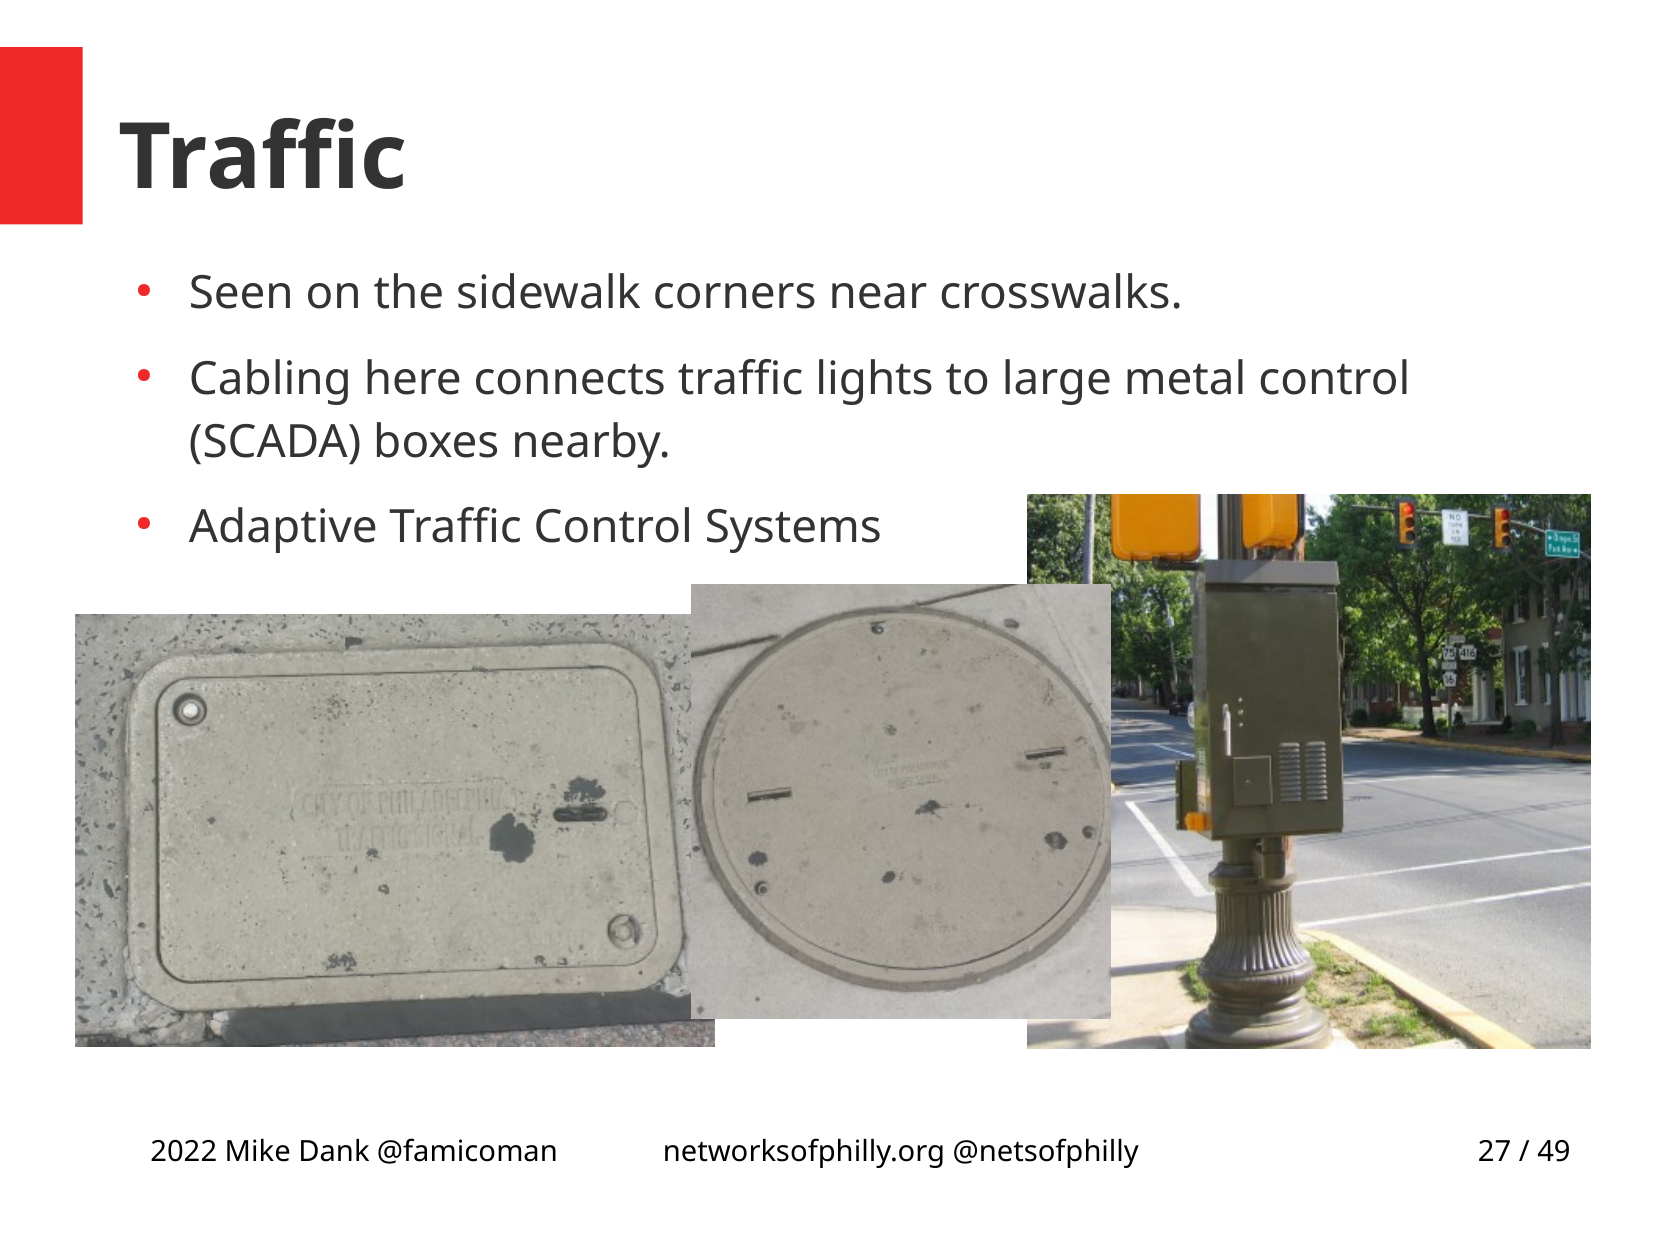

# Traffic
Seen on the sidewalk corners near crosswalks.
Cabling here connects traffic lights to large metal control (SCADA) boxes nearby.
Adaptive Traffic Control Systems
2022 Mike Dank @famicoman networksofphilly.org @netsofphilly
27